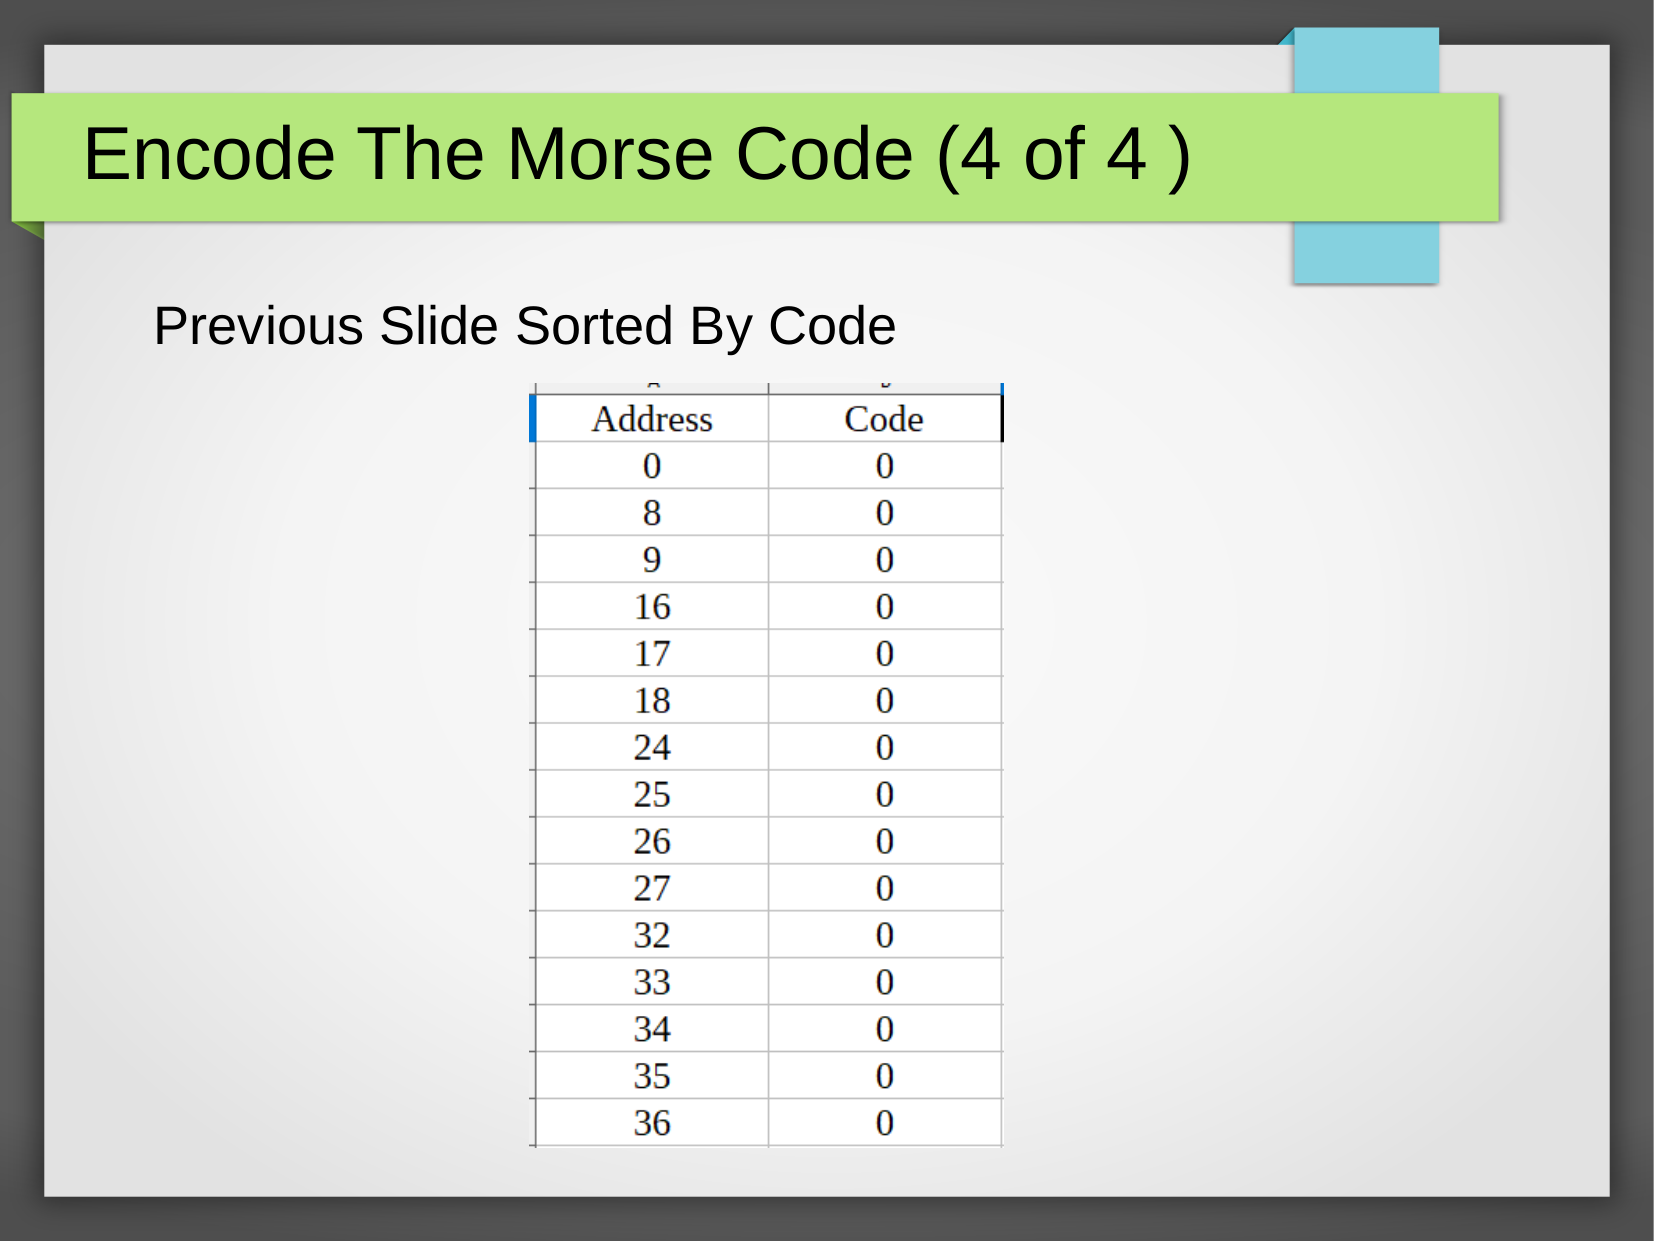

# Encode The Morse Code (4 of 4 )
Previous Slide Sorted By Code